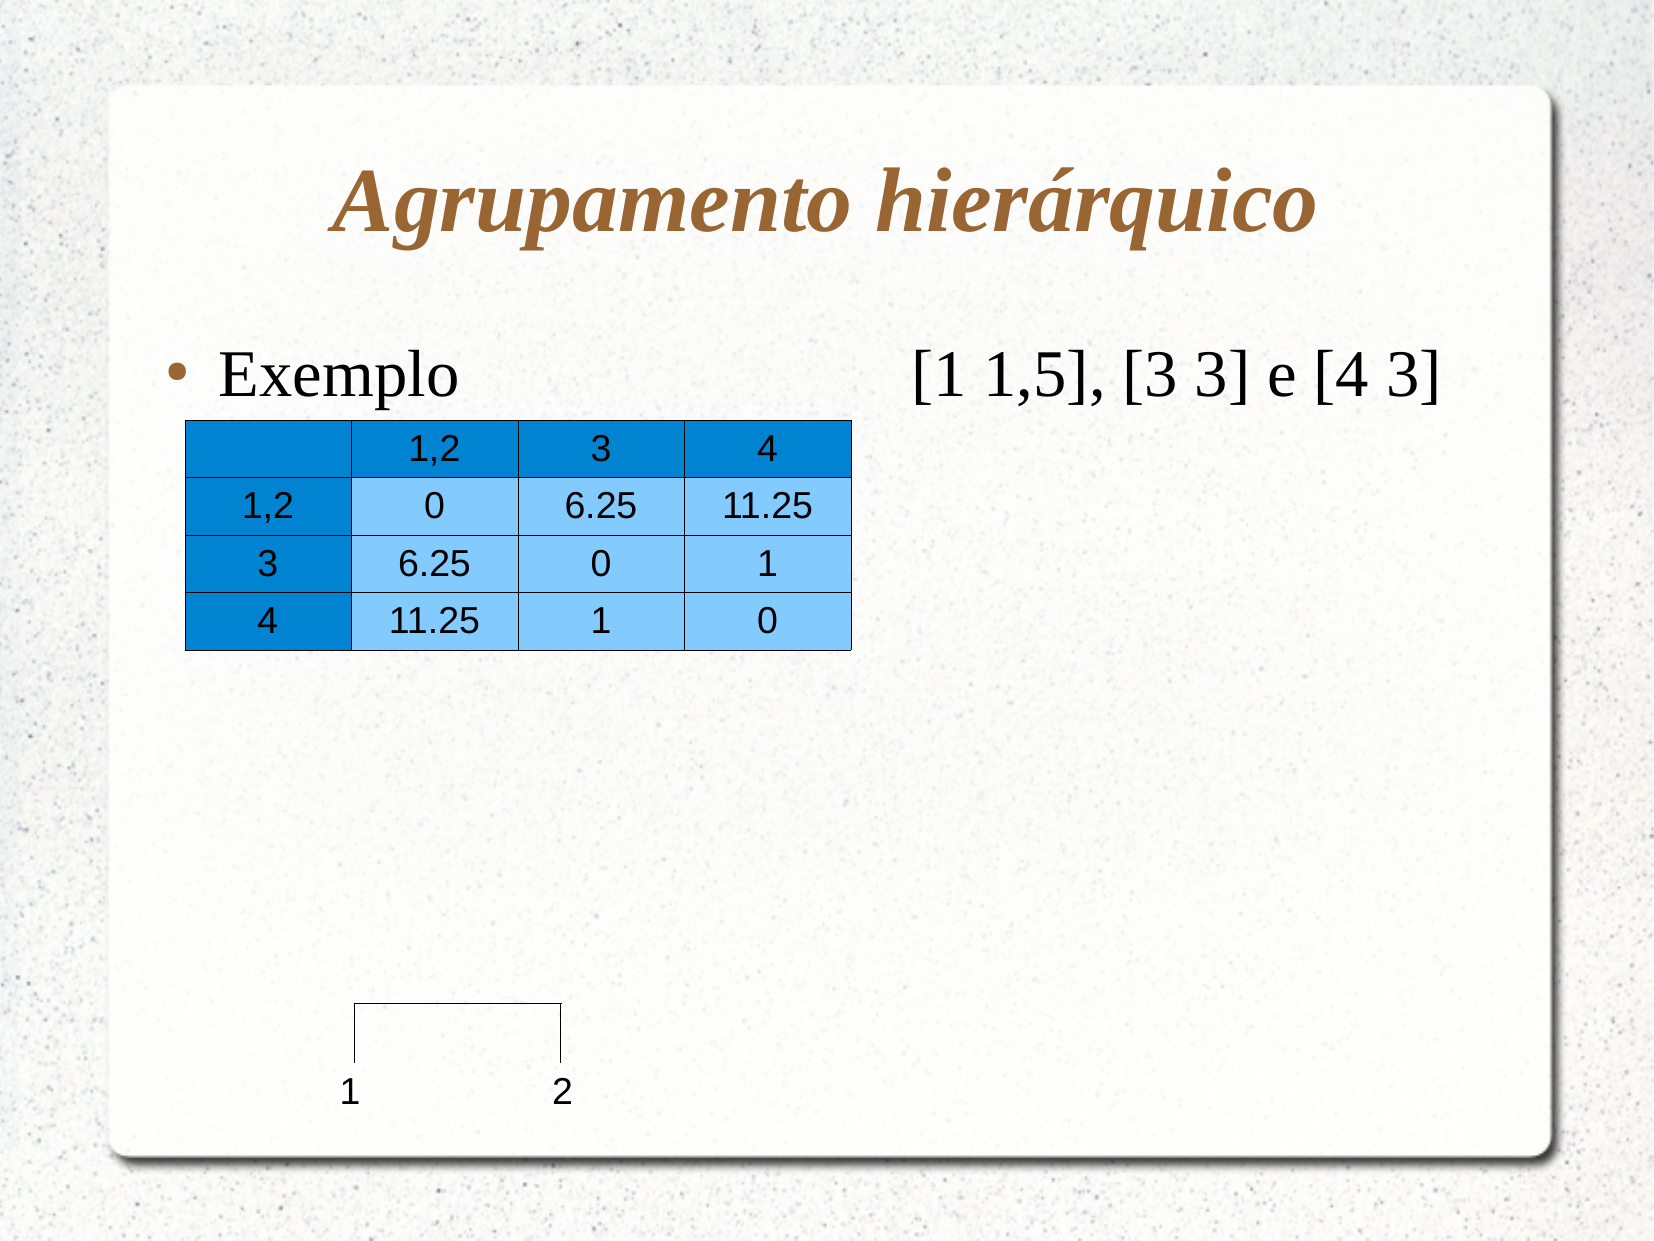

# Agrupamento hierárquico
Exemplo [1 1,5], [3 3] e [4 3]
| | 1,2 | 3 | 4 |
| --- | --- | --- | --- |
| 1,2 | 0 | 6.25 | 11.25 |
| 3 | 6.25 | 0 | 1 |
| 4 | 11.25 | 1 | 0 |
1
2